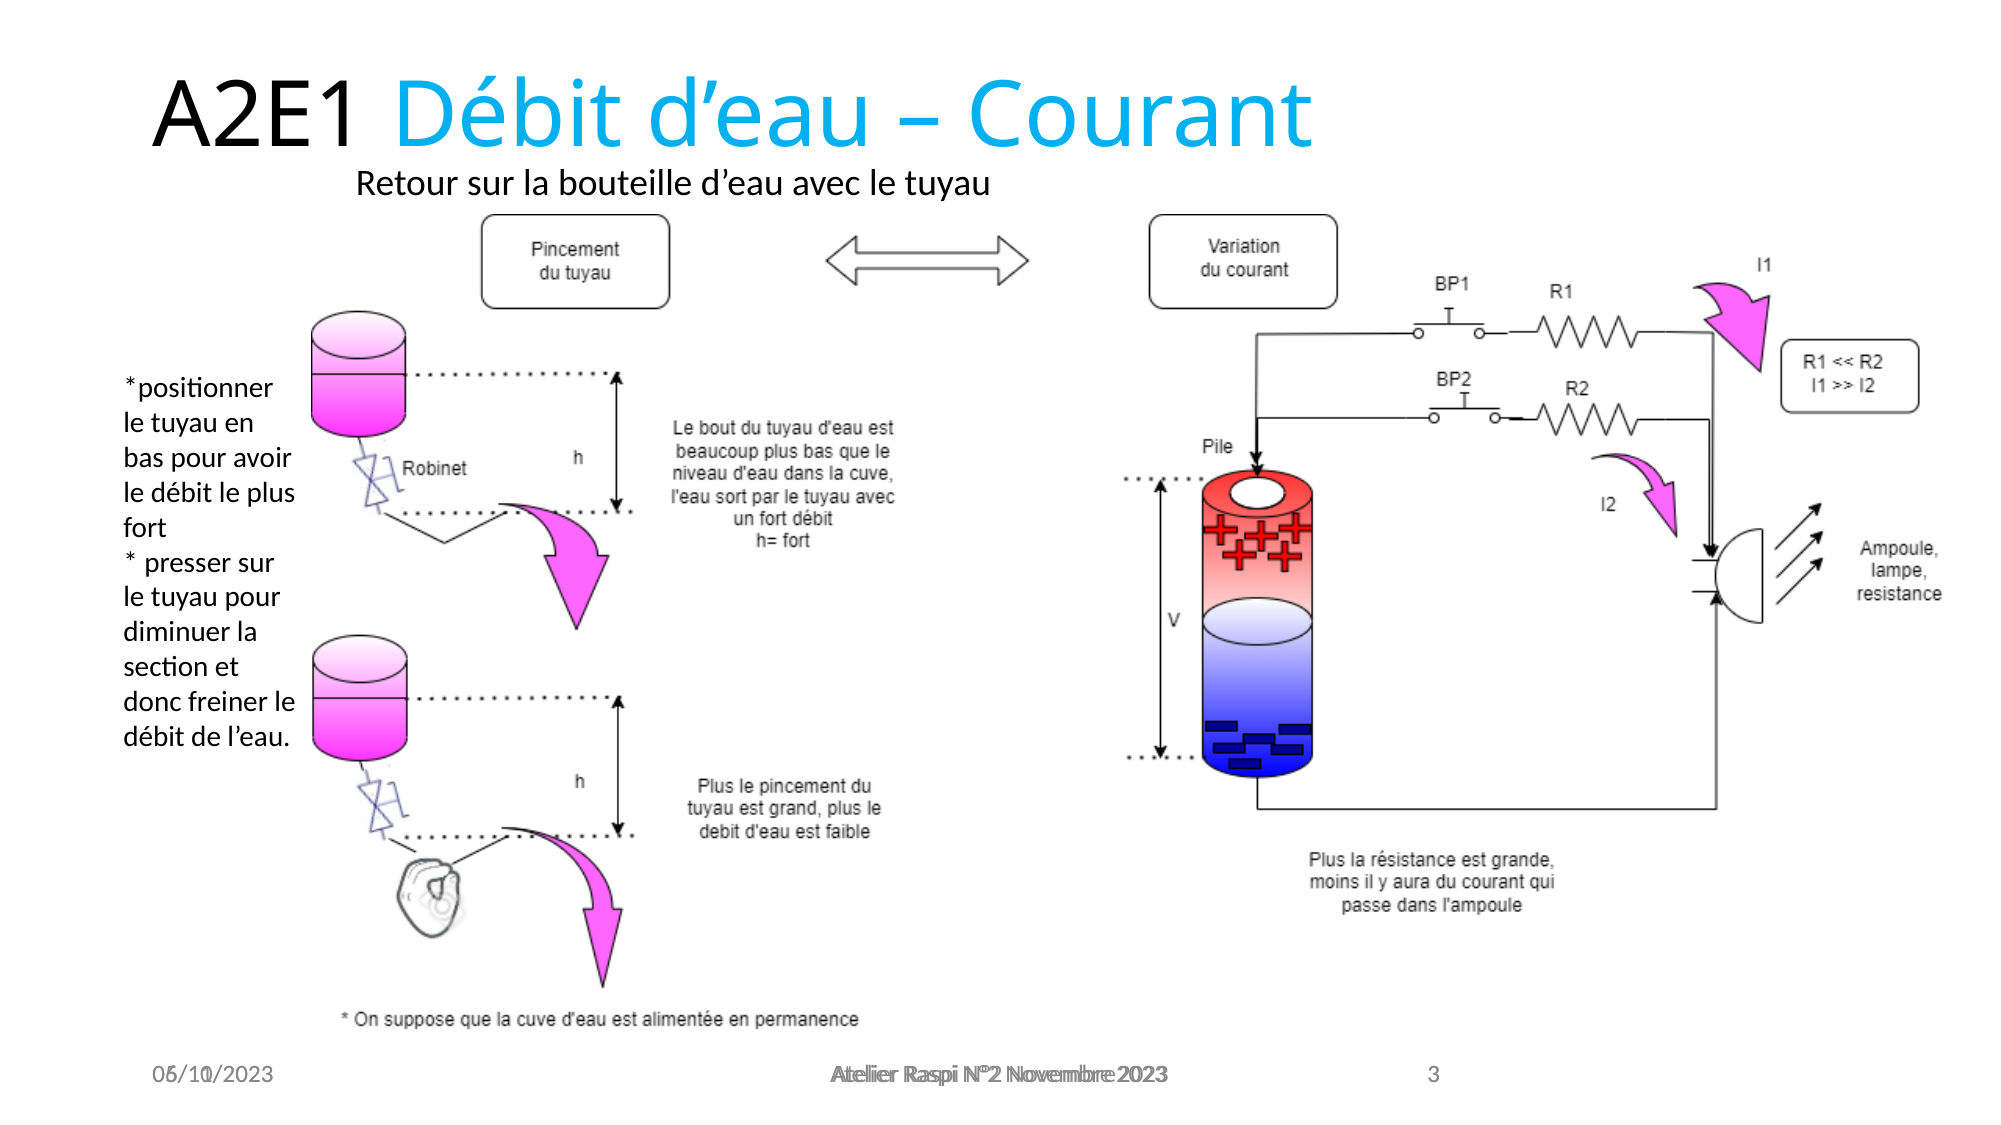

A2E1 Débit d’eau – Courant
Retour sur la bouteille d’eau avec le tuyau
*positionner le tuyau en bas pour avoir le débit le plus fort
* presser sur le tuyau pour diminuer la section et donc freiner le débit de l’eau.
05/10/2023
06/11/2023
Atelier Raspi N°2 Novembre2023
Atelier Raspi N°2 Novembre 2023
2
2